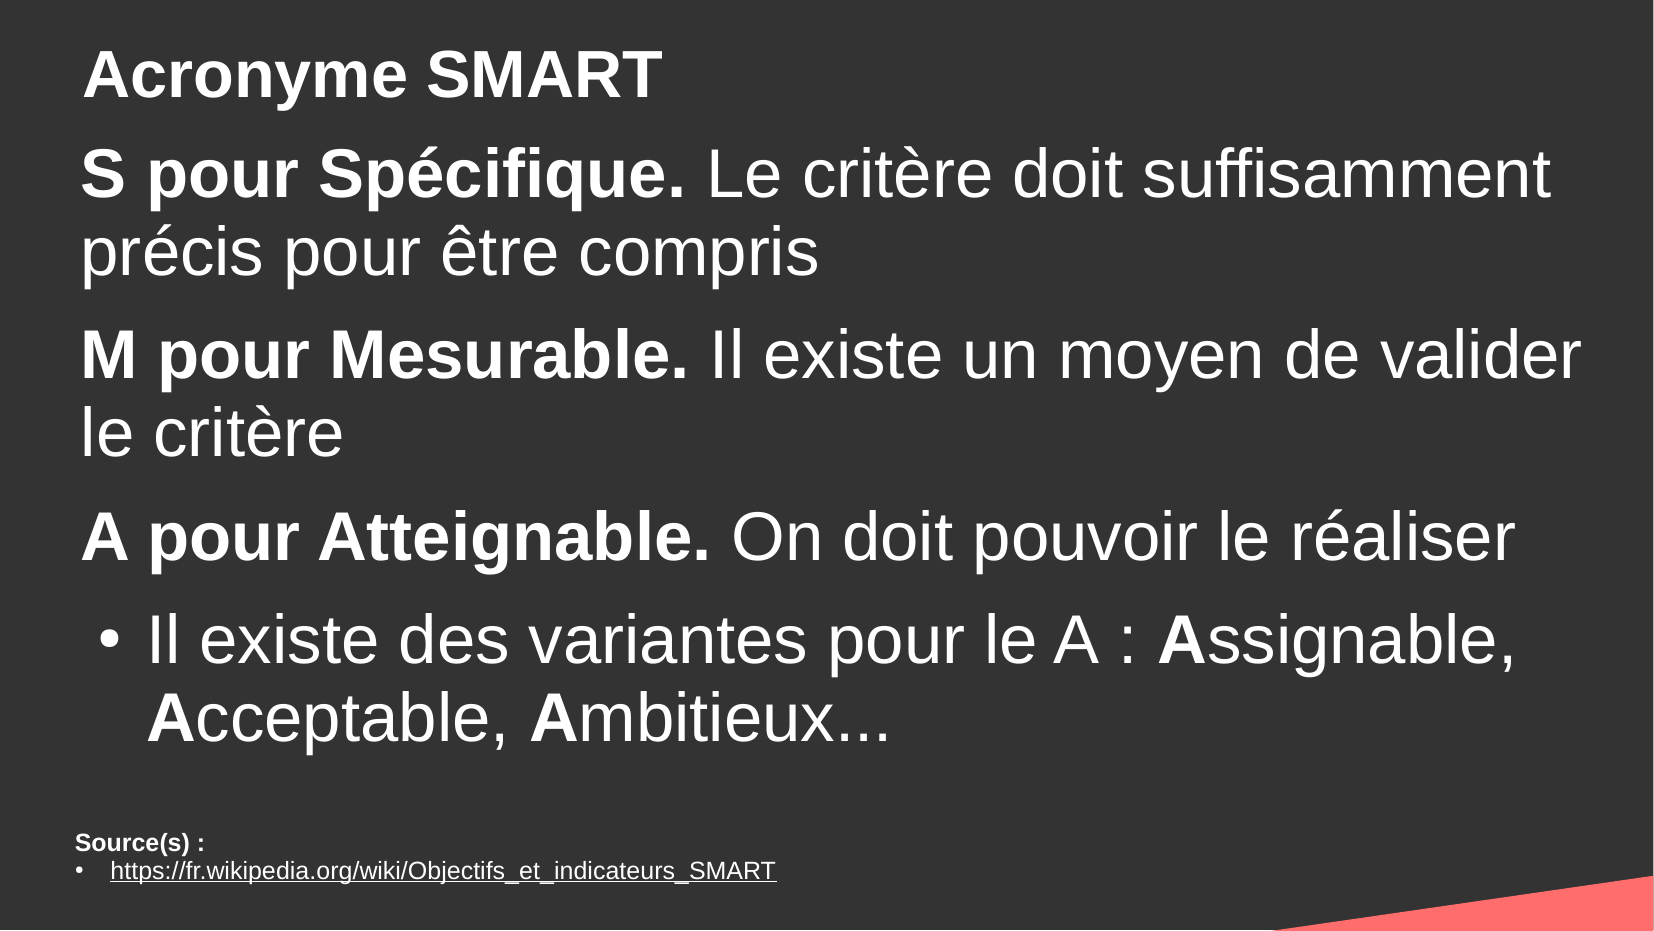

# Acronyme SMART
S pour Spécifique. Le critère doit suffisamment précis pour être compris
M pour Mesurable. Il existe un moyen de valider le critère
A pour Atteignable. On doit pouvoir le réaliser
Il existe des variantes pour le A : Assignable, Acceptable, Ambitieux...
Source(s) :
https://fr.wikipedia.org/wiki/Objectifs_et_indicateurs_SMART